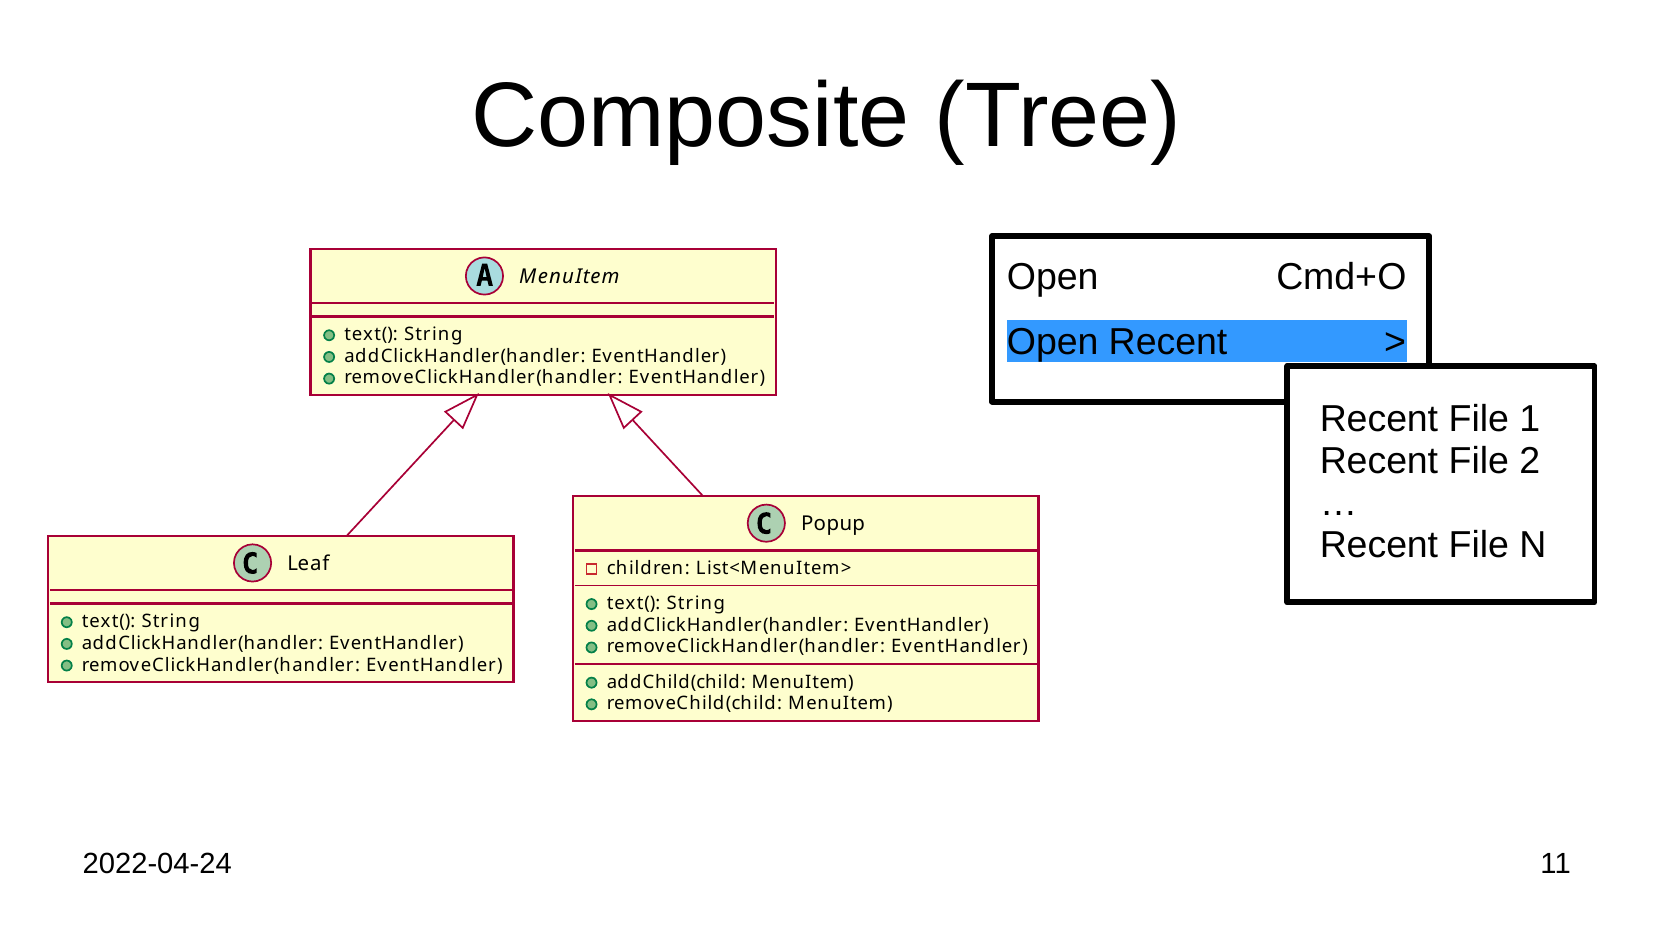

# Composite (Tree)
Open Cmd+O
Open Recent >
Recent File 1
Recent File 2
…
Recent File N
2022-04-24
11